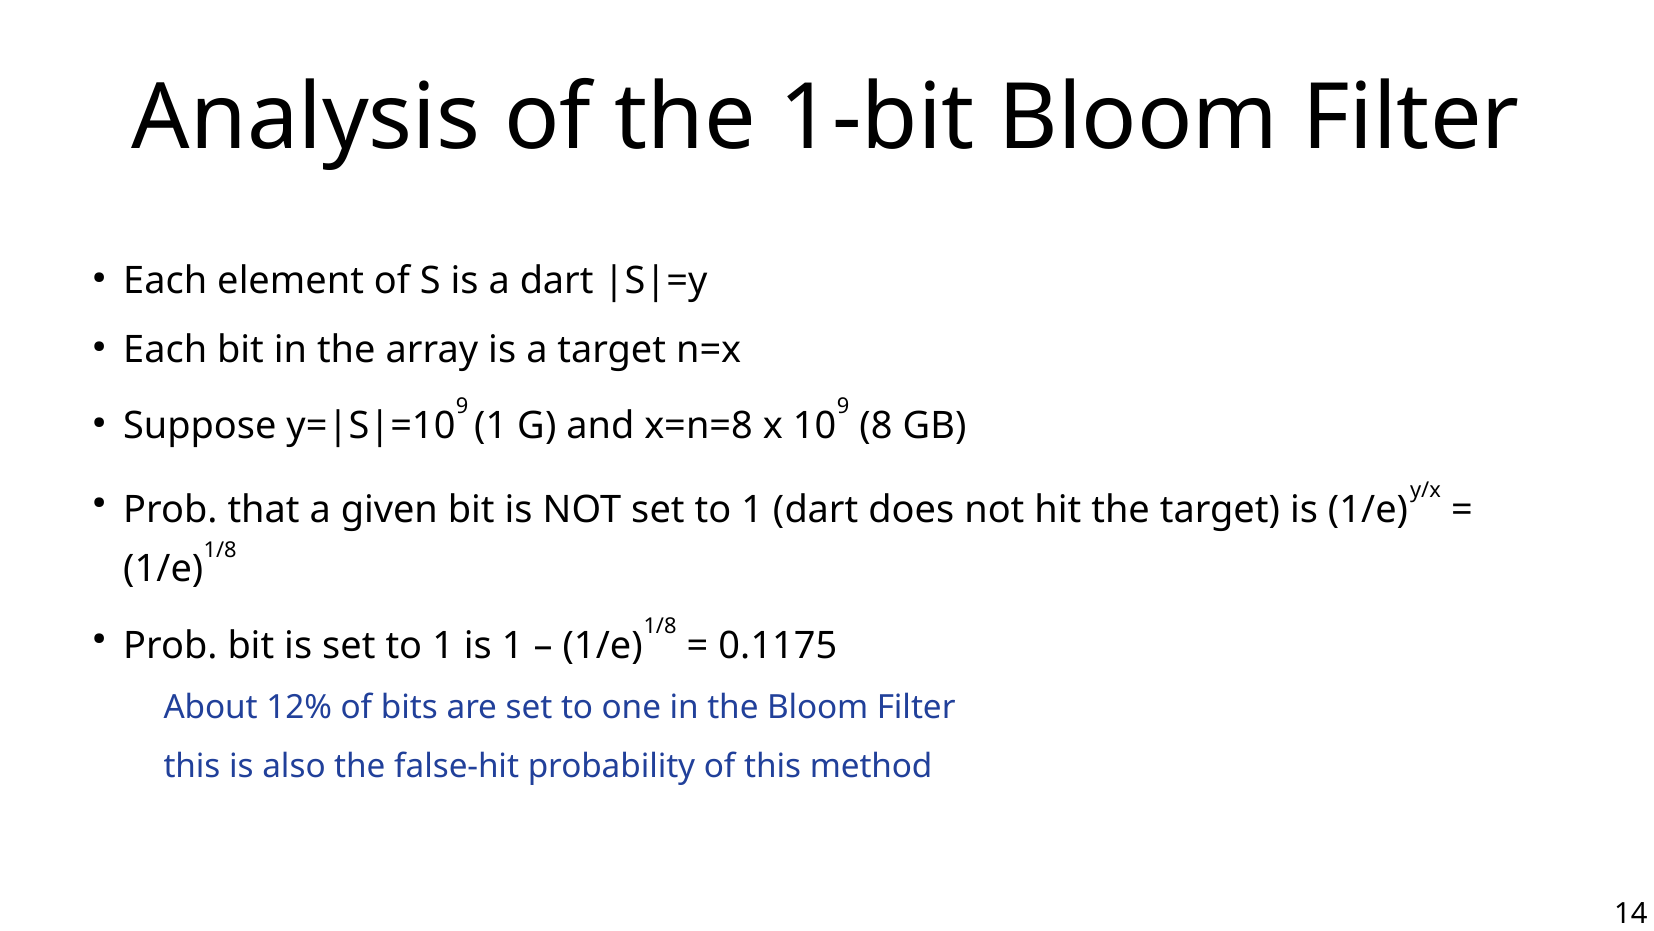

# Analysis of the 1-bit Bloom Filter
Each element of S is a dart |S|=y
Each bit in the array is a target n=x
Suppose y=|S|=109 (1 G) and x=n=8 x 109 (8 GB)
Prob. that a given bit is NOT set to 1 (dart does not hit the target) is (1/e)y/x = (1/e)1/8
Prob. bit is set to 1 is 1 – (1/e)1/8 = 0.1175
About 12% of bits are set to one in the Bloom Filter
this is also the false-hit probability of this method
14